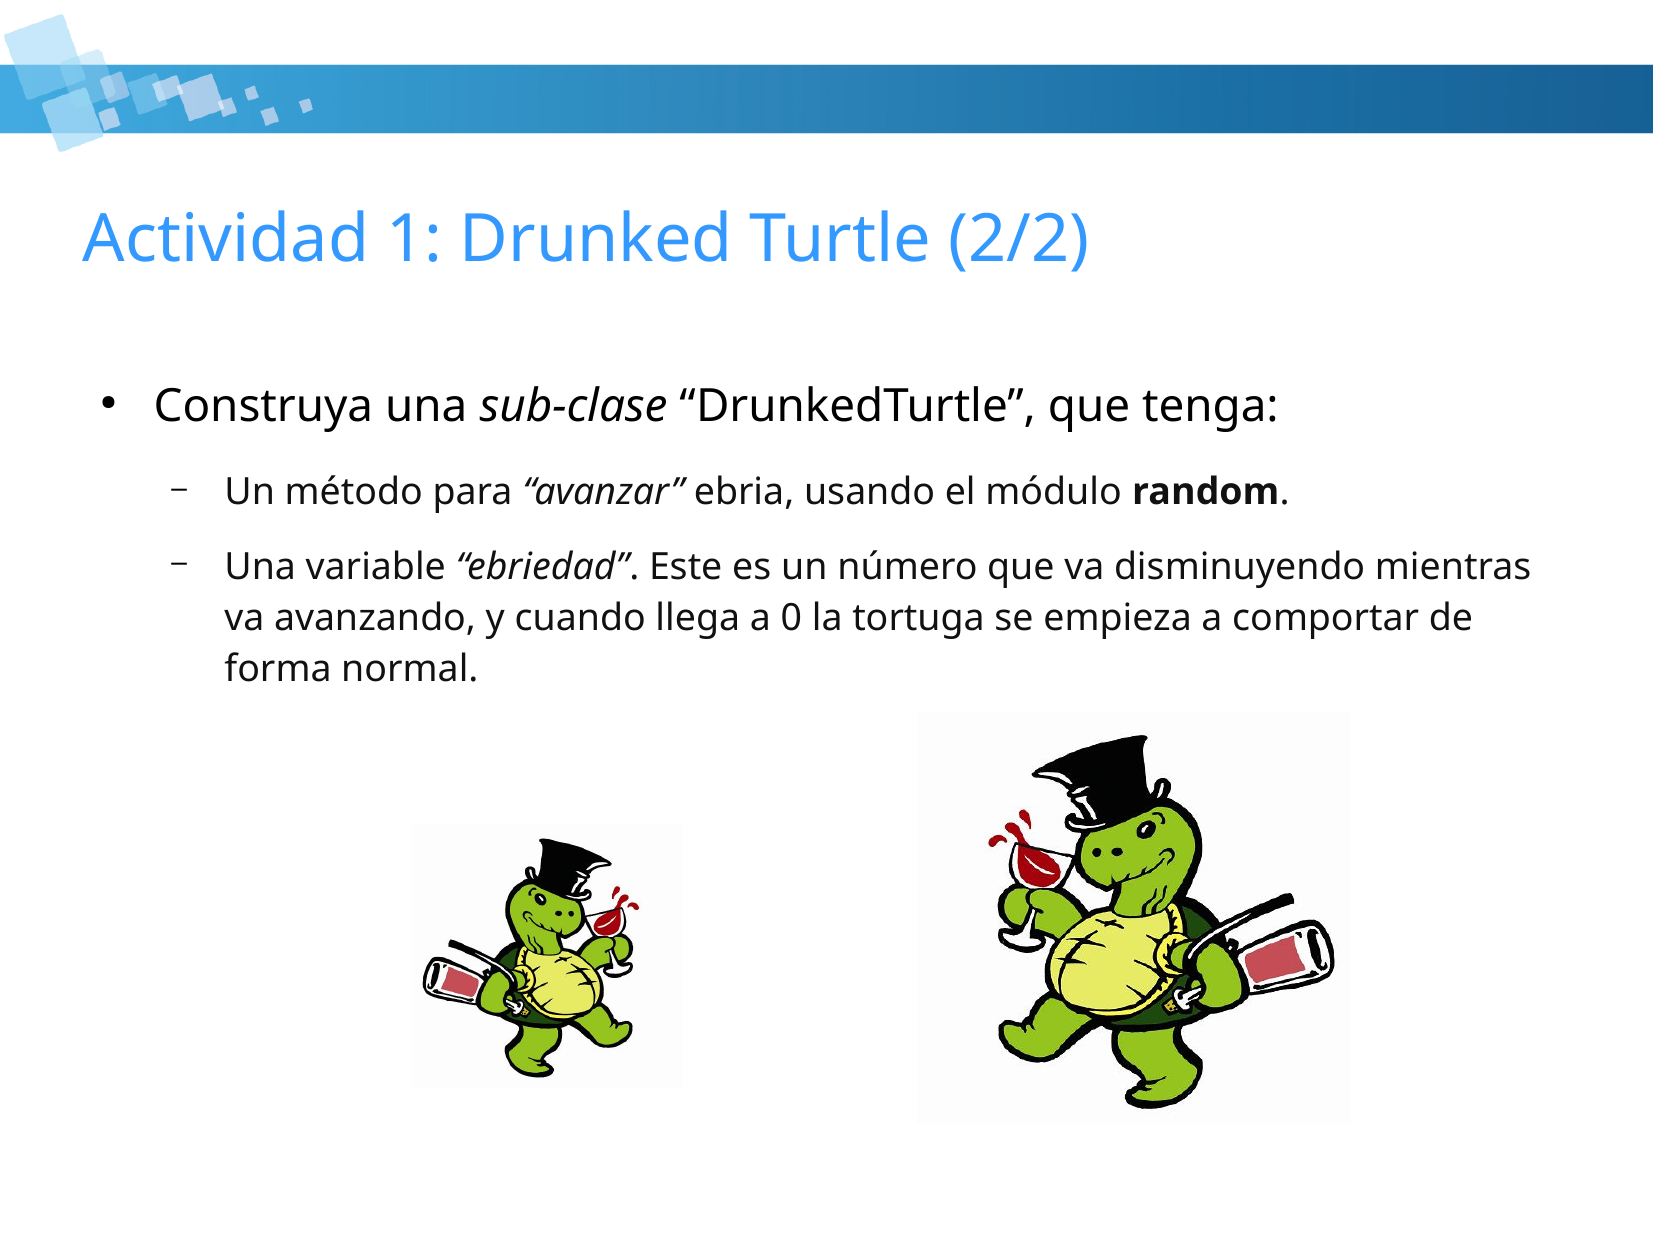

# Actividad 1: Drunked Turtle (2/2)
Construya una sub-clase “DrunkedTurtle”, que tenga:
Un método para “avanzar” ebria, usando el módulo random.
Una variable “ebriedad”. Este es un número que va disminuyendo mientras va avanzando, y cuando llega a 0 la tortuga se empieza a comportar de forma normal.